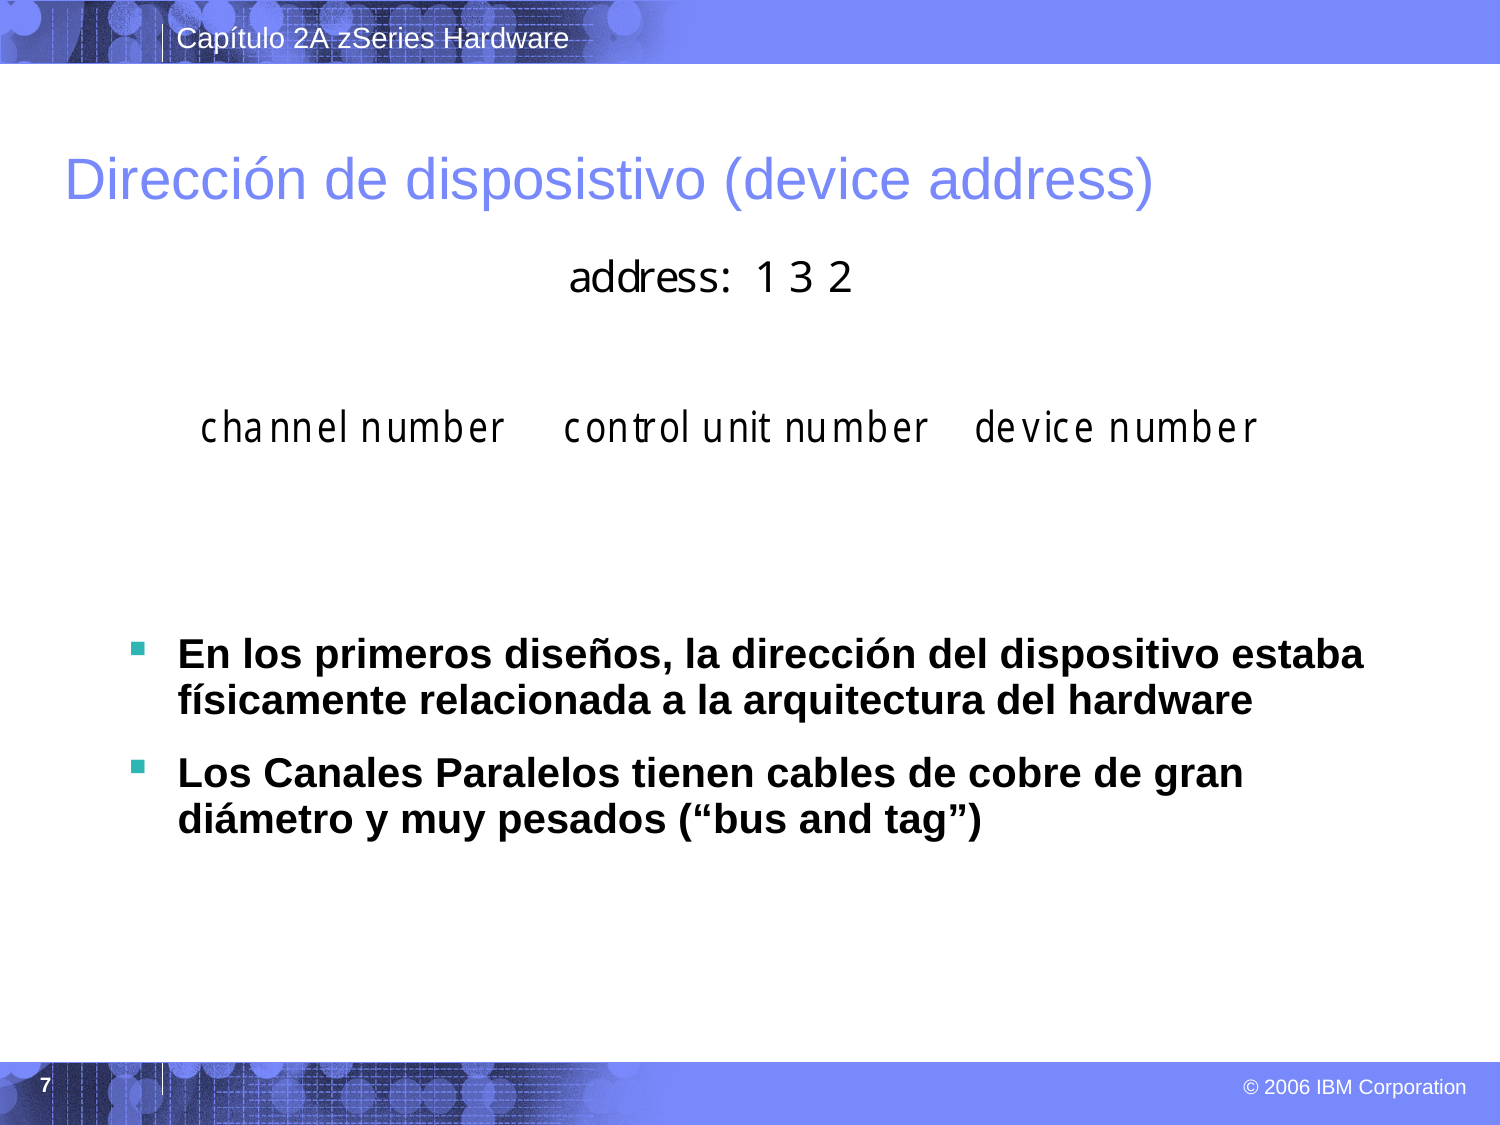

# Dirección de disposistivo (device address)
En los primeros diseños, la dirección del dispositivo estaba físicamente relacionada a la arquitectura del hardware
Los Canales Paralelos tienen cables de cobre de gran diámetro y muy pesados (“bus and tag”)
7